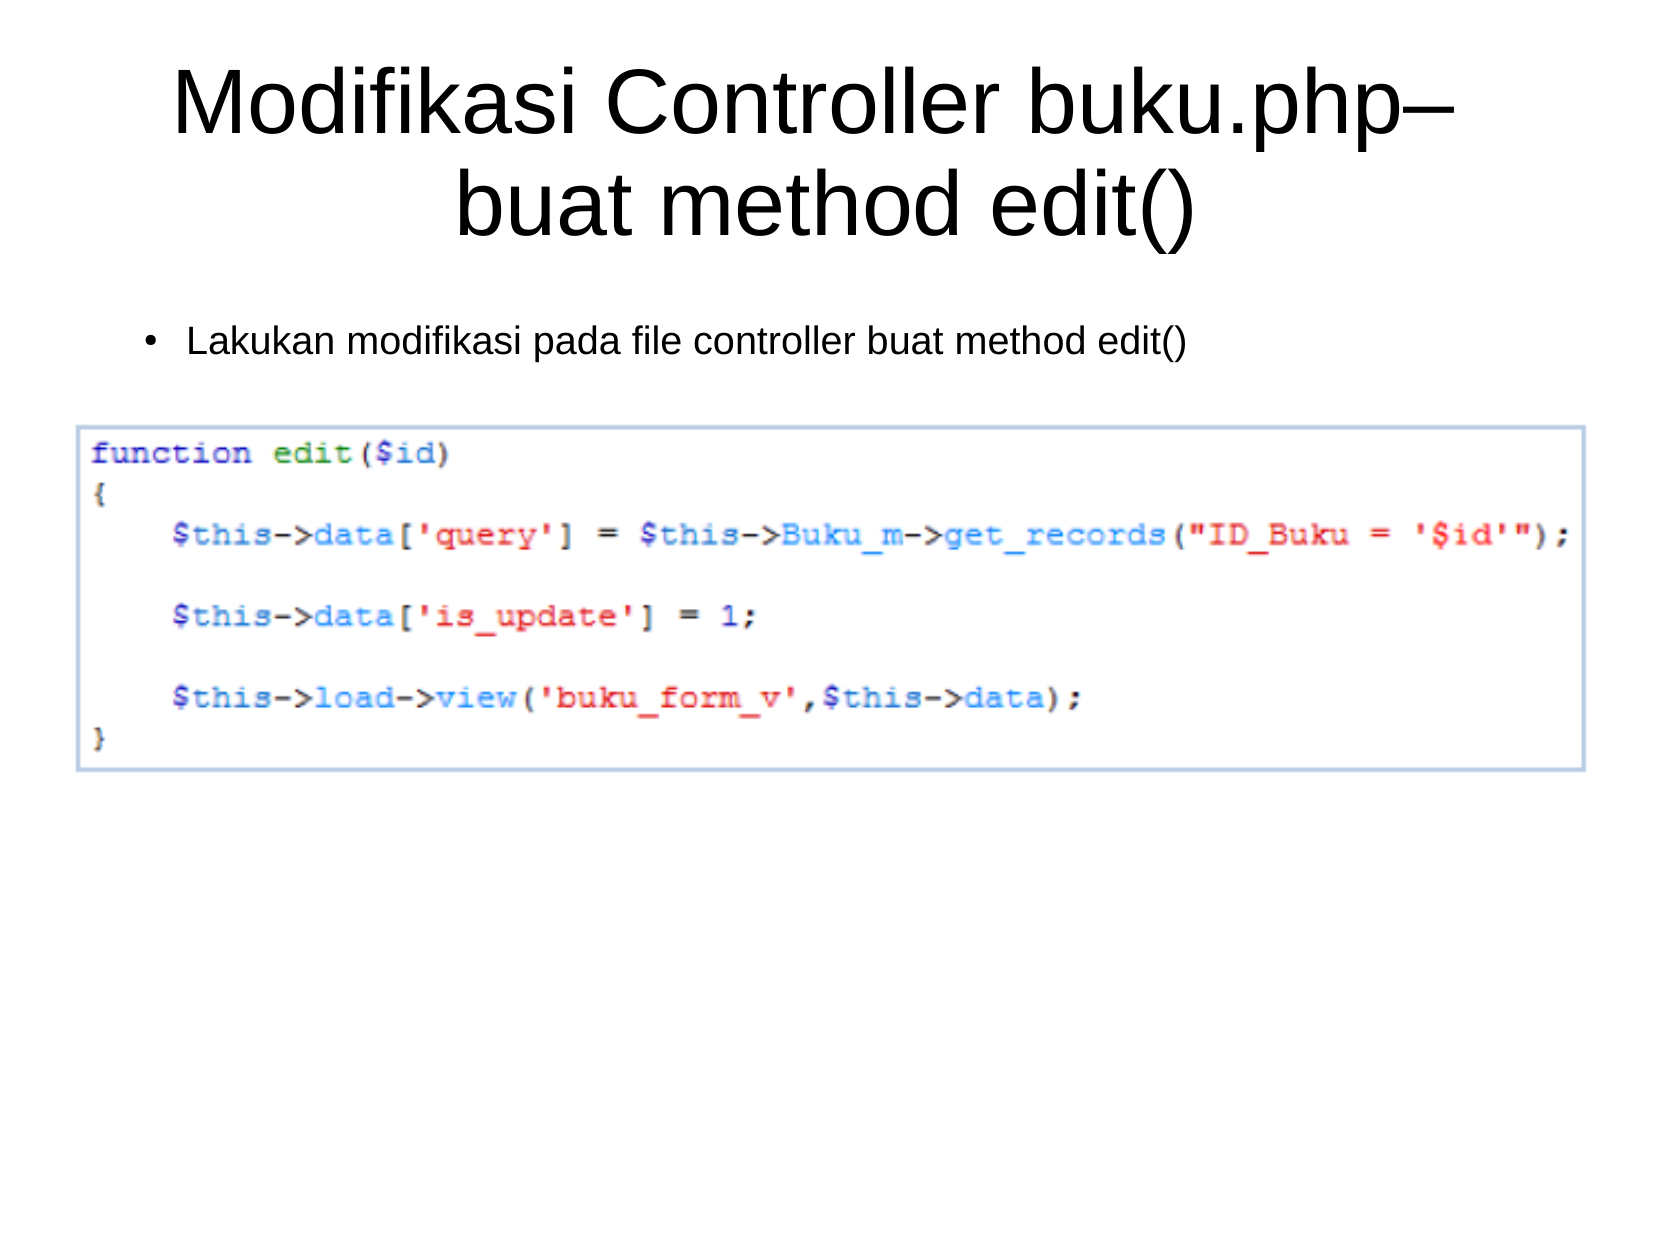

# Modifikasi Controller buku.php– buat method edit()
Lakukan modifikasi pada file controller buat method edit()